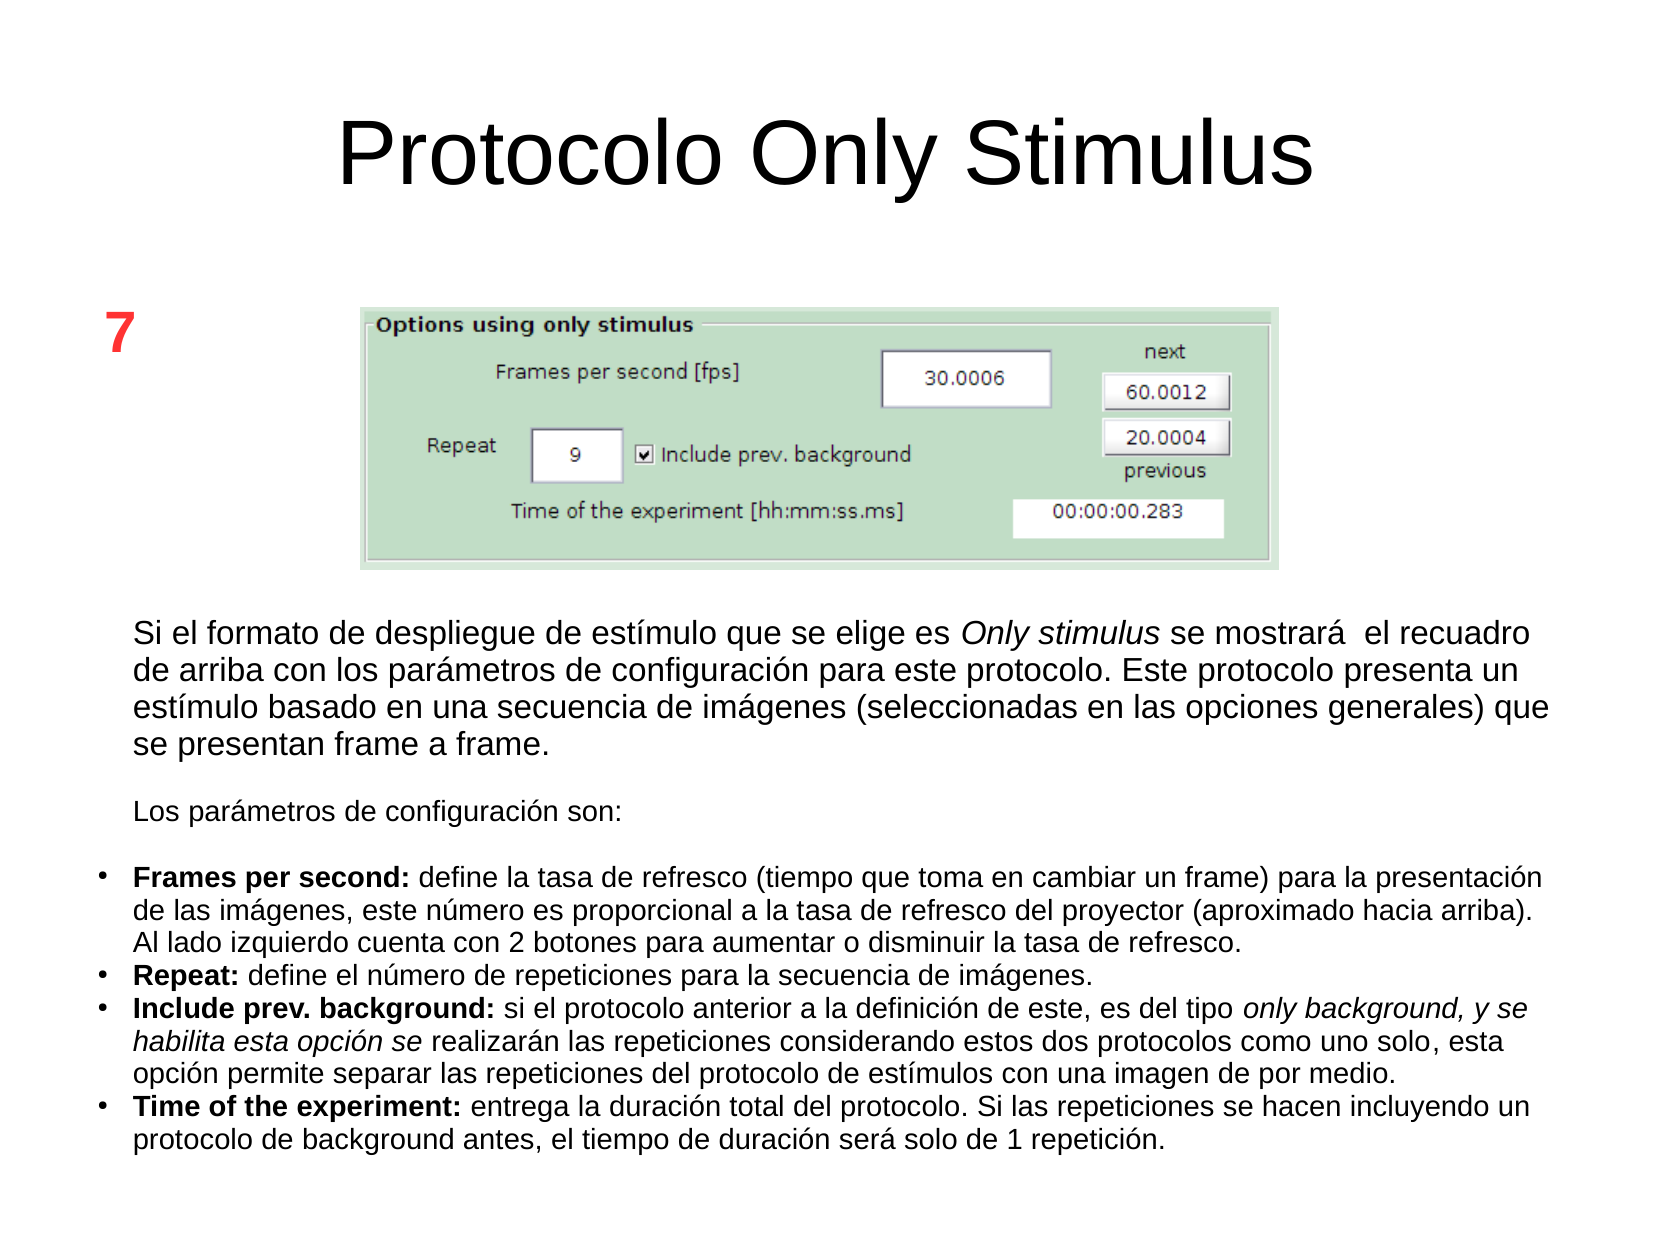

# Protocolo Only Stimulus
7
Si el formato de despliegue de estímulo que se elige es Only stimulus se mostrará el recuadro de arriba con los parámetros de configuración para este protocolo. Este protocolo presenta un estímulo basado en una secuencia de imágenes (seleccionadas en las opciones generales) que se presentan frame a frame.
Los parámetros de configuración son:
Frames per second: define la tasa de refresco (tiempo que toma en cambiar un frame) para la presentación de las imágenes, este número es proporcional a la tasa de refresco del proyector (aproximado hacia arriba). Al lado izquierdo cuenta con 2 botones para aumentar o disminuir la tasa de refresco.
Repeat: define el número de repeticiones para la secuencia de imágenes.
Include prev. background: si el protocolo anterior a la definición de este, es del tipo only background, y se habilita esta opción se realizarán las repeticiones considerando estos dos protocolos como uno solo, esta opción permite separar las repeticiones del protocolo de estímulos con una imagen de por medio.
Time of the experiment: entrega la duración total del protocolo. Si las repeticiones se hacen incluyendo un protocolo de background antes, el tiempo de duración será solo de 1 repetición.